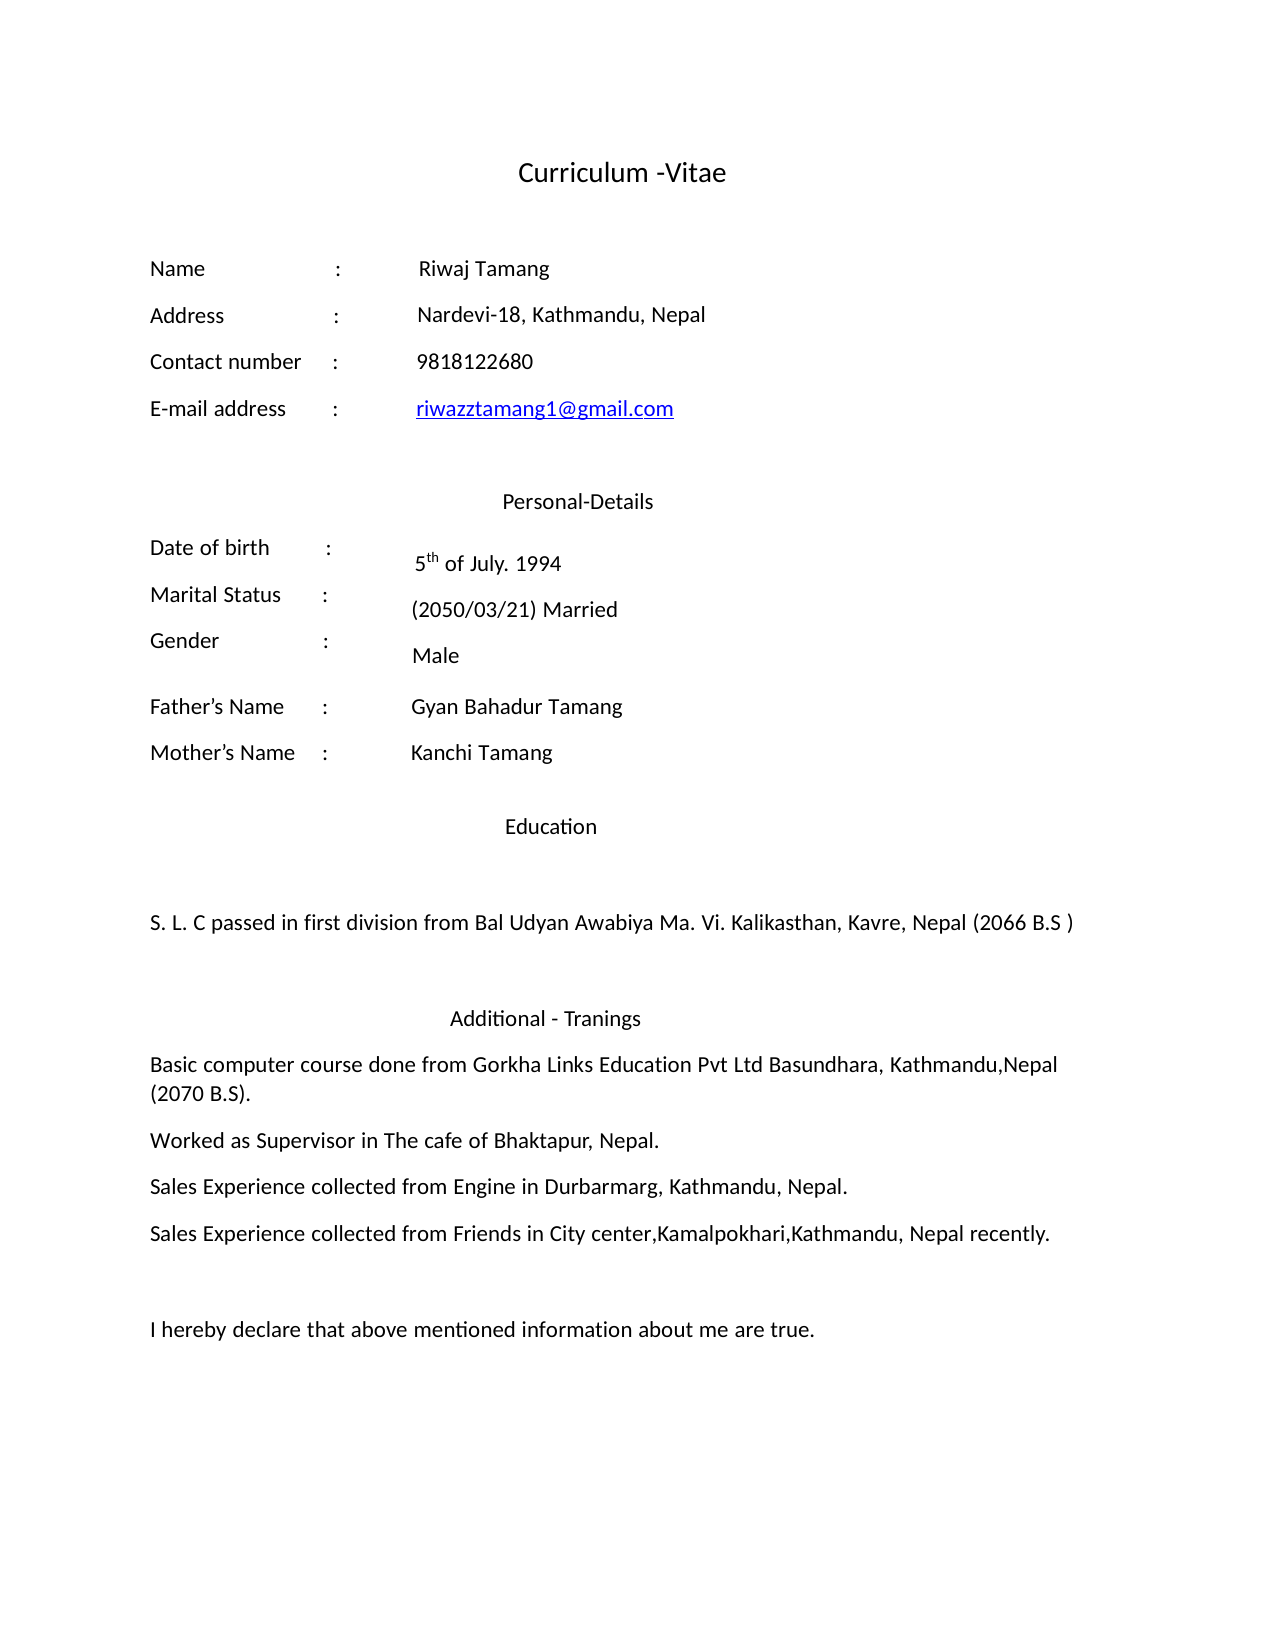

Curriculum -Vitae
Name	:
Address	:
Contact number	:
Riwaj Tamang
Nardevi-18, Kathmandu, Nepal 9818122680
E-mail address
:
riwazztamang1@gmail.com
Personal-Details
5th of July. 1994 (2050/03/21) Married
Male
Date of birth	:
Marital Status	:
Gender	:
Father’s Name	: Mother’s Name	:
Gyan Bahadur Tamang Kanchi Tamang
Education
S. L. C passed in first division from Bal Udyan Awabiya Ma. Vi. Kalikasthan, Kavre, Nepal (2066 B.S )
Additional - Tranings
Basic computer course done from Gorkha Links Education Pvt Ltd Basundhara, Kathmandu,Nepal (2070 B.S).
Worked as Supervisor in The cafe of Bhaktapur, Nepal.
Sales Experience collected from Engine in Durbarmarg, Kathmandu, Nepal.
Sales Experience collected from Friends in City center,Kamalpokhari,Kathmandu, Nepal recently.
I hereby declare that above mentioned information about me are true.